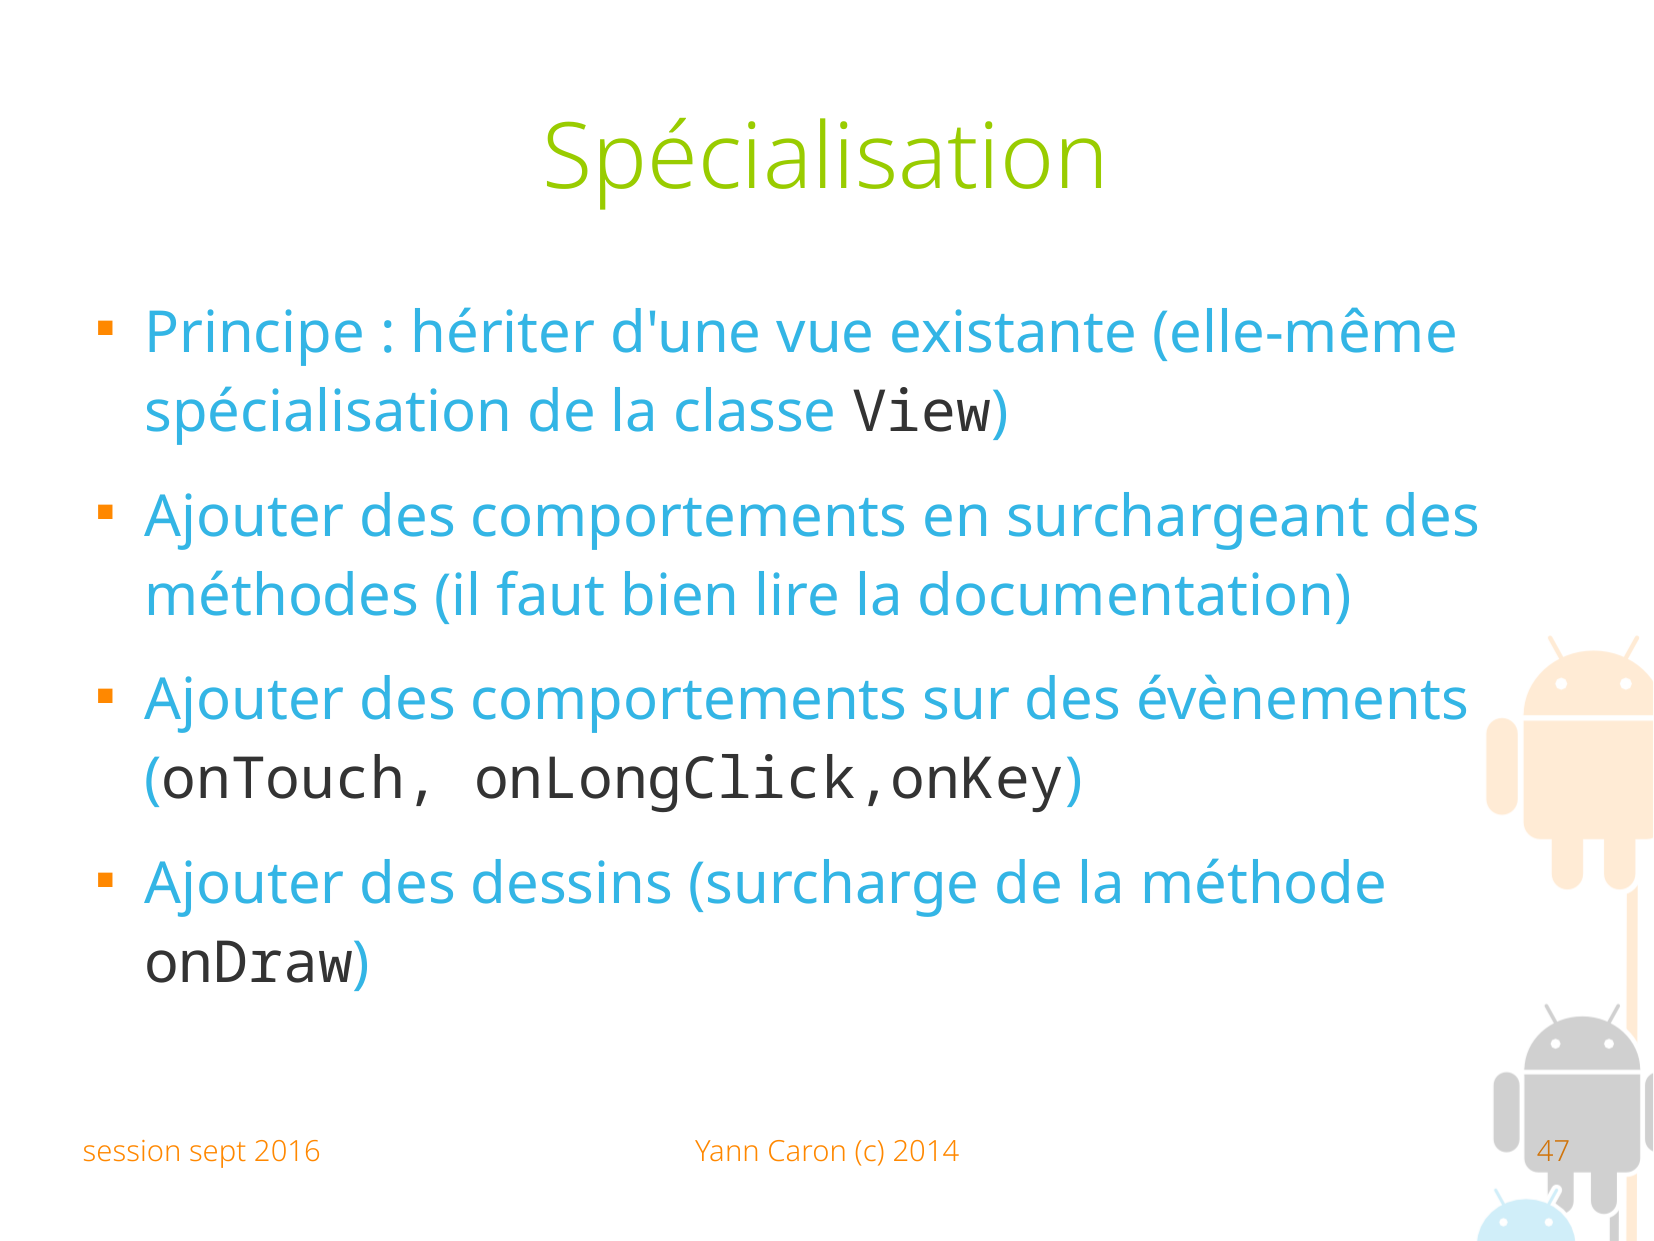

# Spécialisation
Principe : hériter d'une vue existante (elle-même spécialisation de la classe View)
Ajouter des comportements en surchargeant des méthodes (il faut bien lire la documentation)
Ajouter des comportements sur des évènements (onTouch, onLongClick,onKey)
Ajouter des dessins (surcharge de la méthode onDraw)
session sept 2016
Yann Caron (c) 2014
47